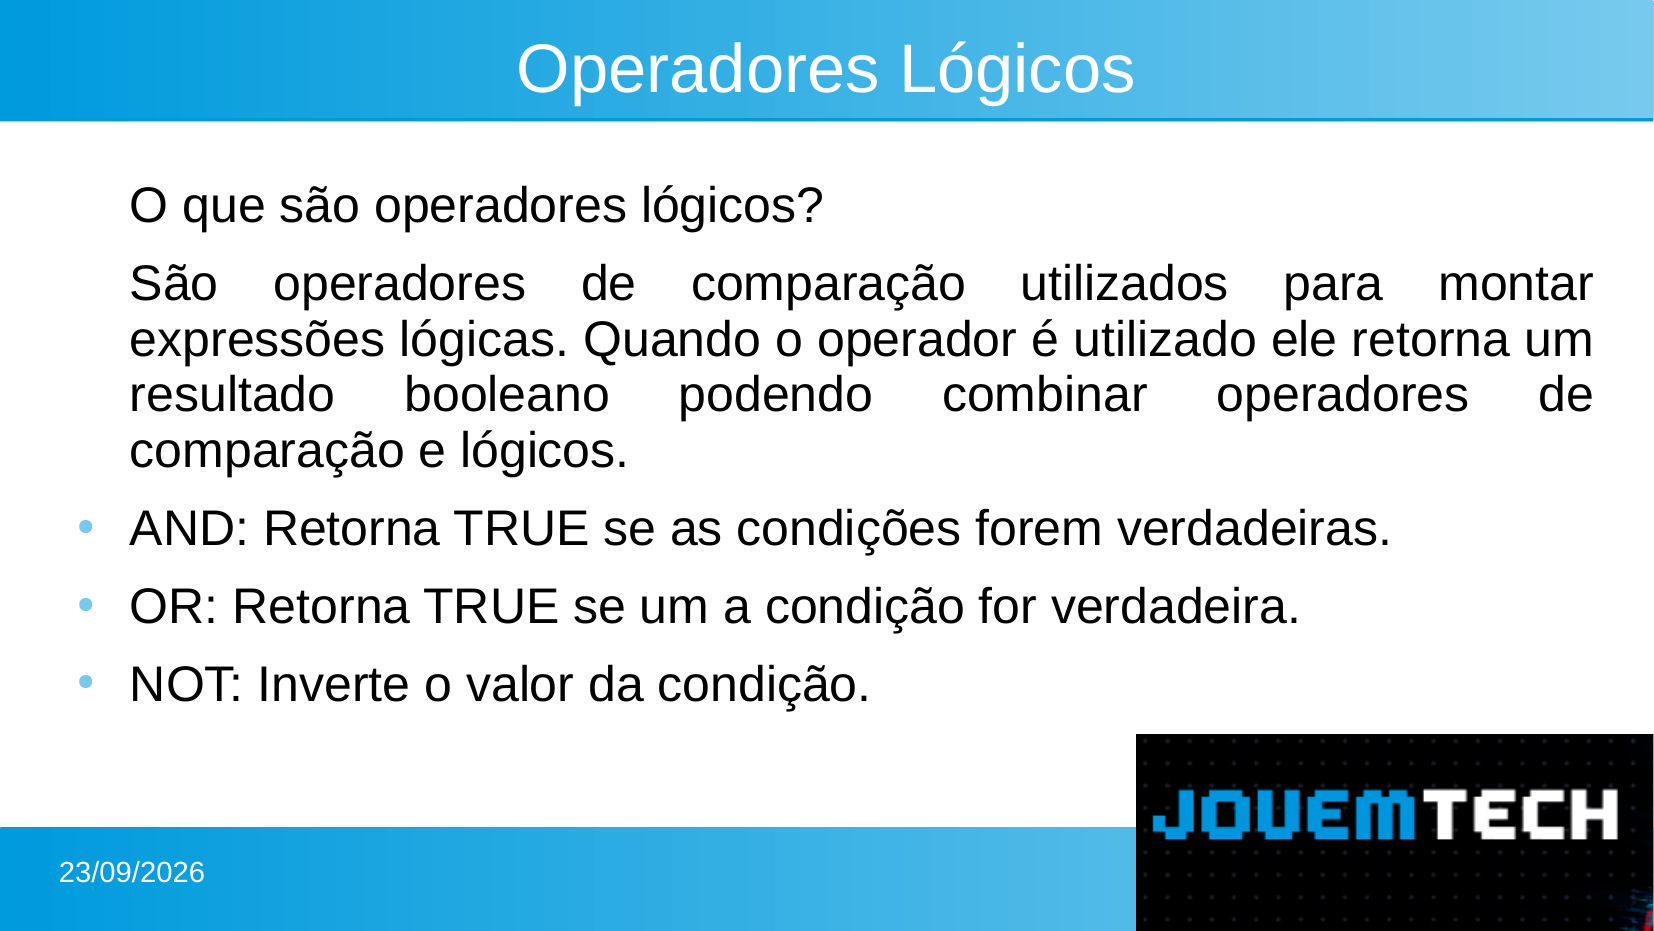

# Operadores Lógicos
O que são operadores lógicos?
São operadores de comparação utilizados para montar expressões lógicas. Quando o operador é utilizado ele retorna um resultado booleano podendo combinar operadores de comparação e lógicos.
AND: Retorna TRUE se as condições forem verdadeiras.
OR: Retorna TRUE se um a condição for verdadeira.
NOT: Inverte o valor da condição.
8